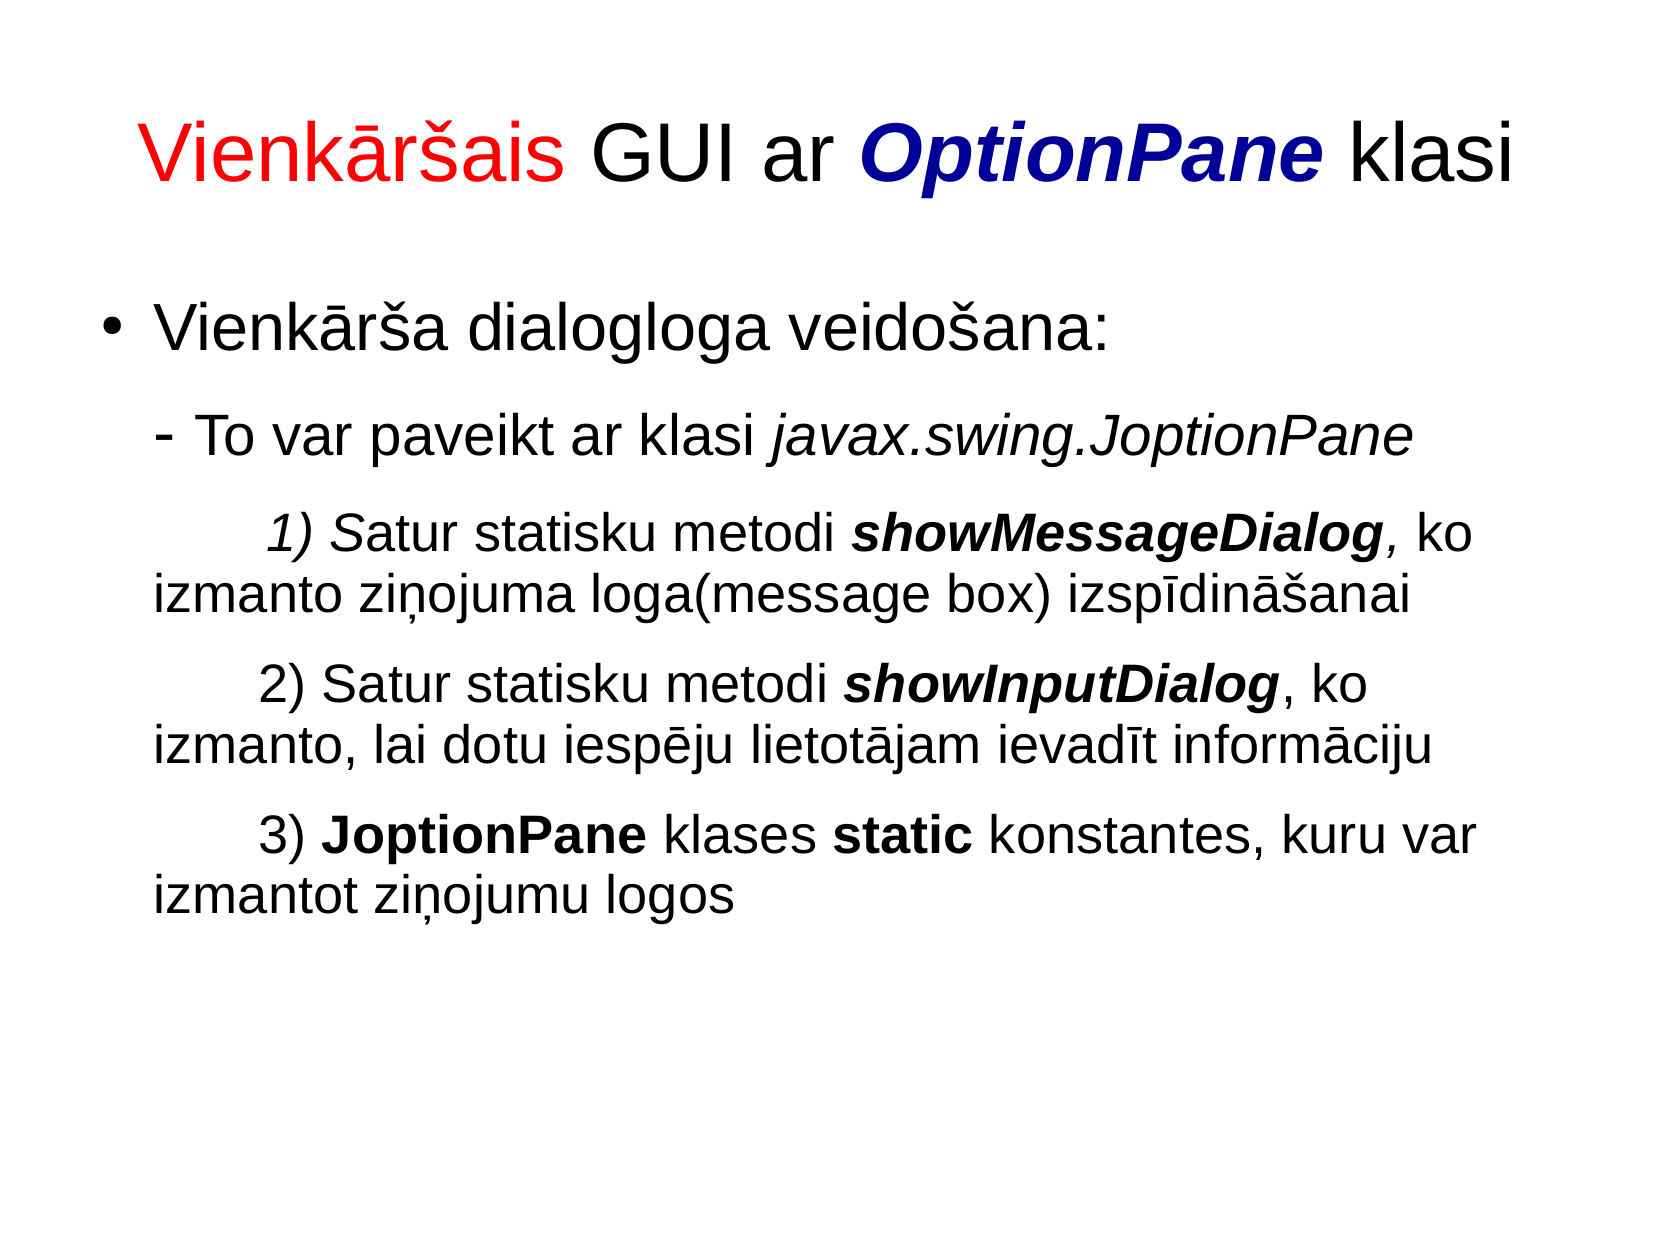

# Vienkāršais GUI ar OptionPane klasi
Vienkārša dialogloga veidošana:
- To var paveikt ar klasi javax.swing.JoptionPane
 1) Satur statisku metodi showMessageDialog, ko izmanto ziņojuma loga(message box) izspīdināšanai
 2) Satur statisku metodi showInputDialog, ko izmanto, lai dotu iespēju lietotājam ievadīt informāciju
 3) JoptionPane klases static konstantes, kuru var izmantot ziņojumu logos